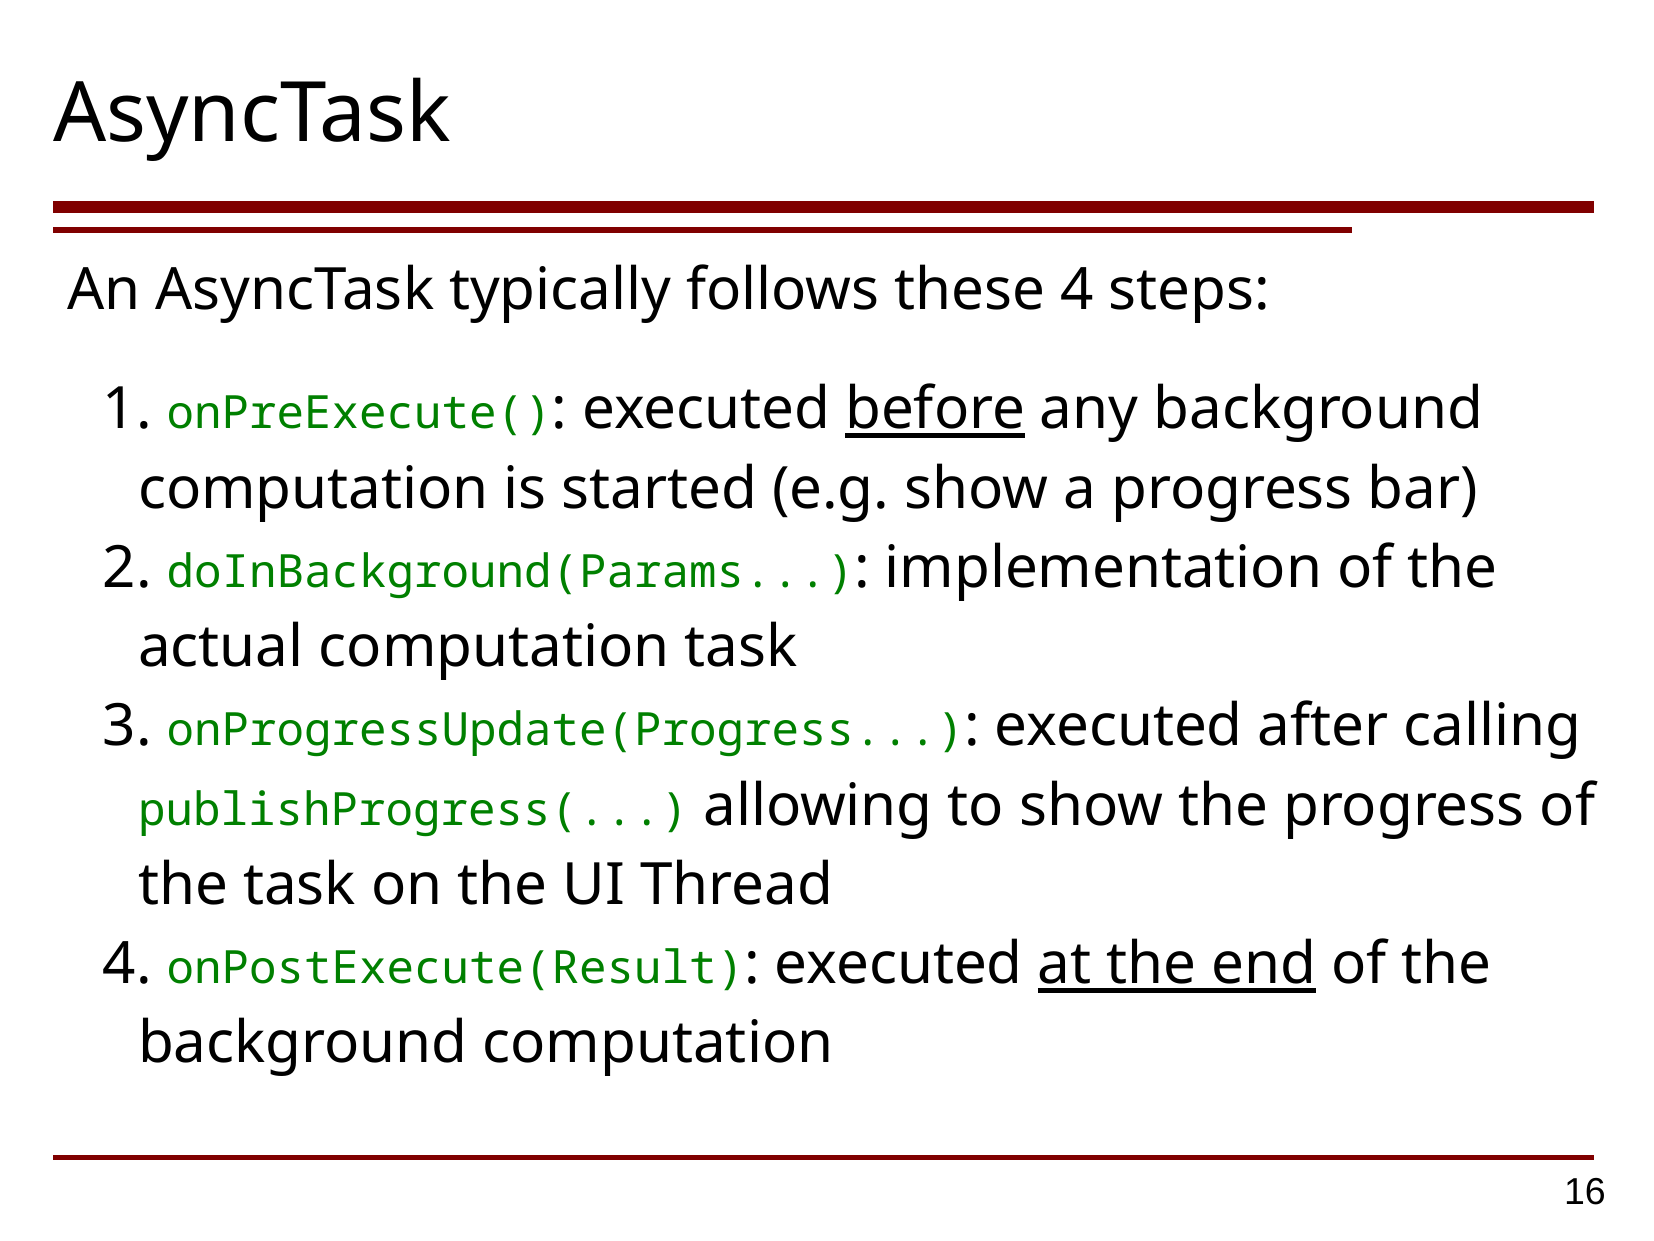

# AsyncTask
An AsyncTask typically follows these 4 steps:
 onPreExecute(): executed before any background
computation is started (e.g. show a progress bar)
 doInBackground(Params...): implementation of the
actual computation task
 onProgressUpdate(Progress...): executed after calling
publishProgress(...) allowing to show the progress of
the task on the UI Thread
 onPostExecute(Result): executed at the end of the
background computation